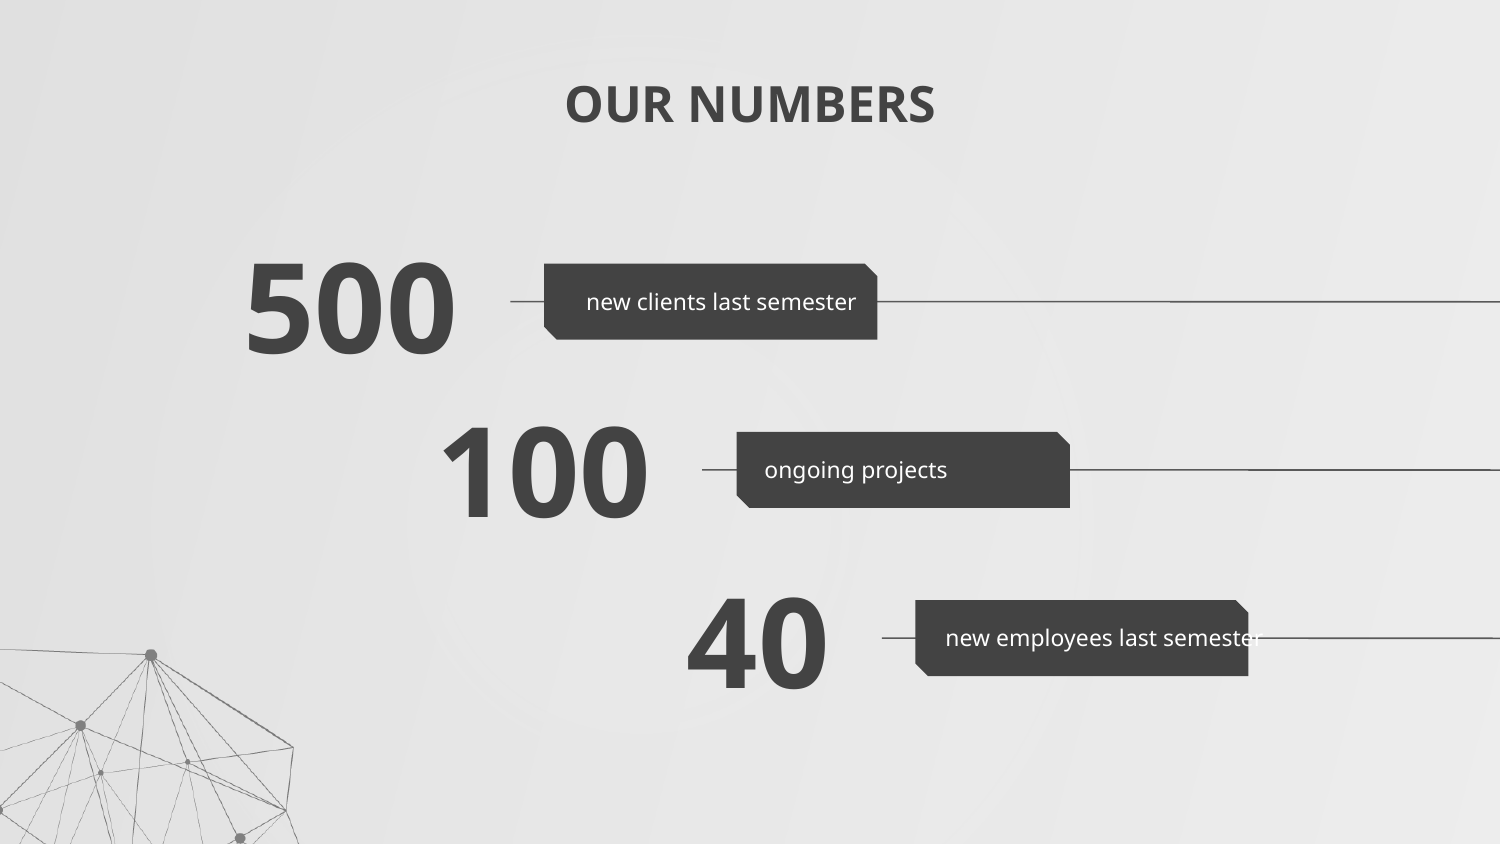

# OUR NUMBERS
500
new clients last semester
100
ongoing projects
40
new employees last semester